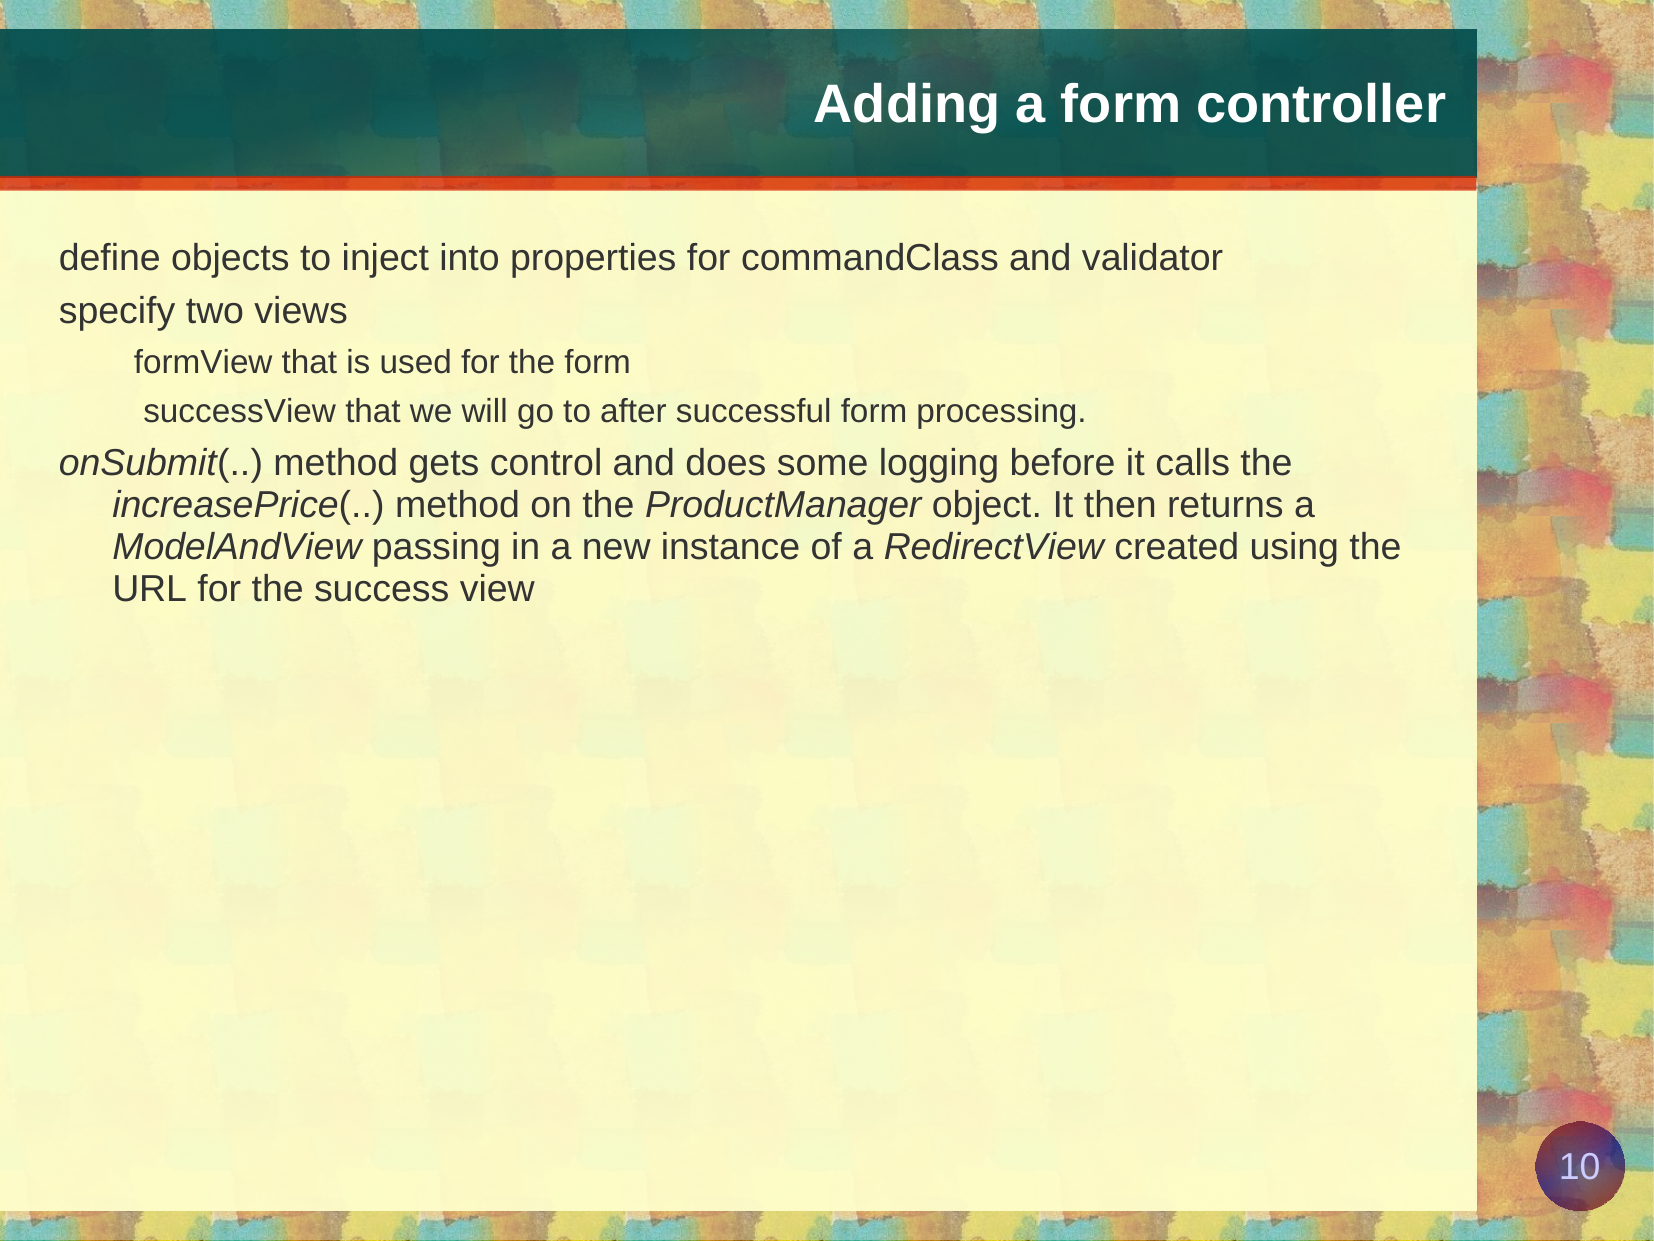

# Adding a form controller
define objects to inject into properties for commandClass and validator
specify two views
formView that is used for the form
 successView that we will go to after successful form processing.
onSubmit(..) method gets control and does some logging before it calls the increasePrice(..) method on the ProductManager object. It then returns a ModelAndView passing in a new instance of a RedirectView created using the URL for the success view